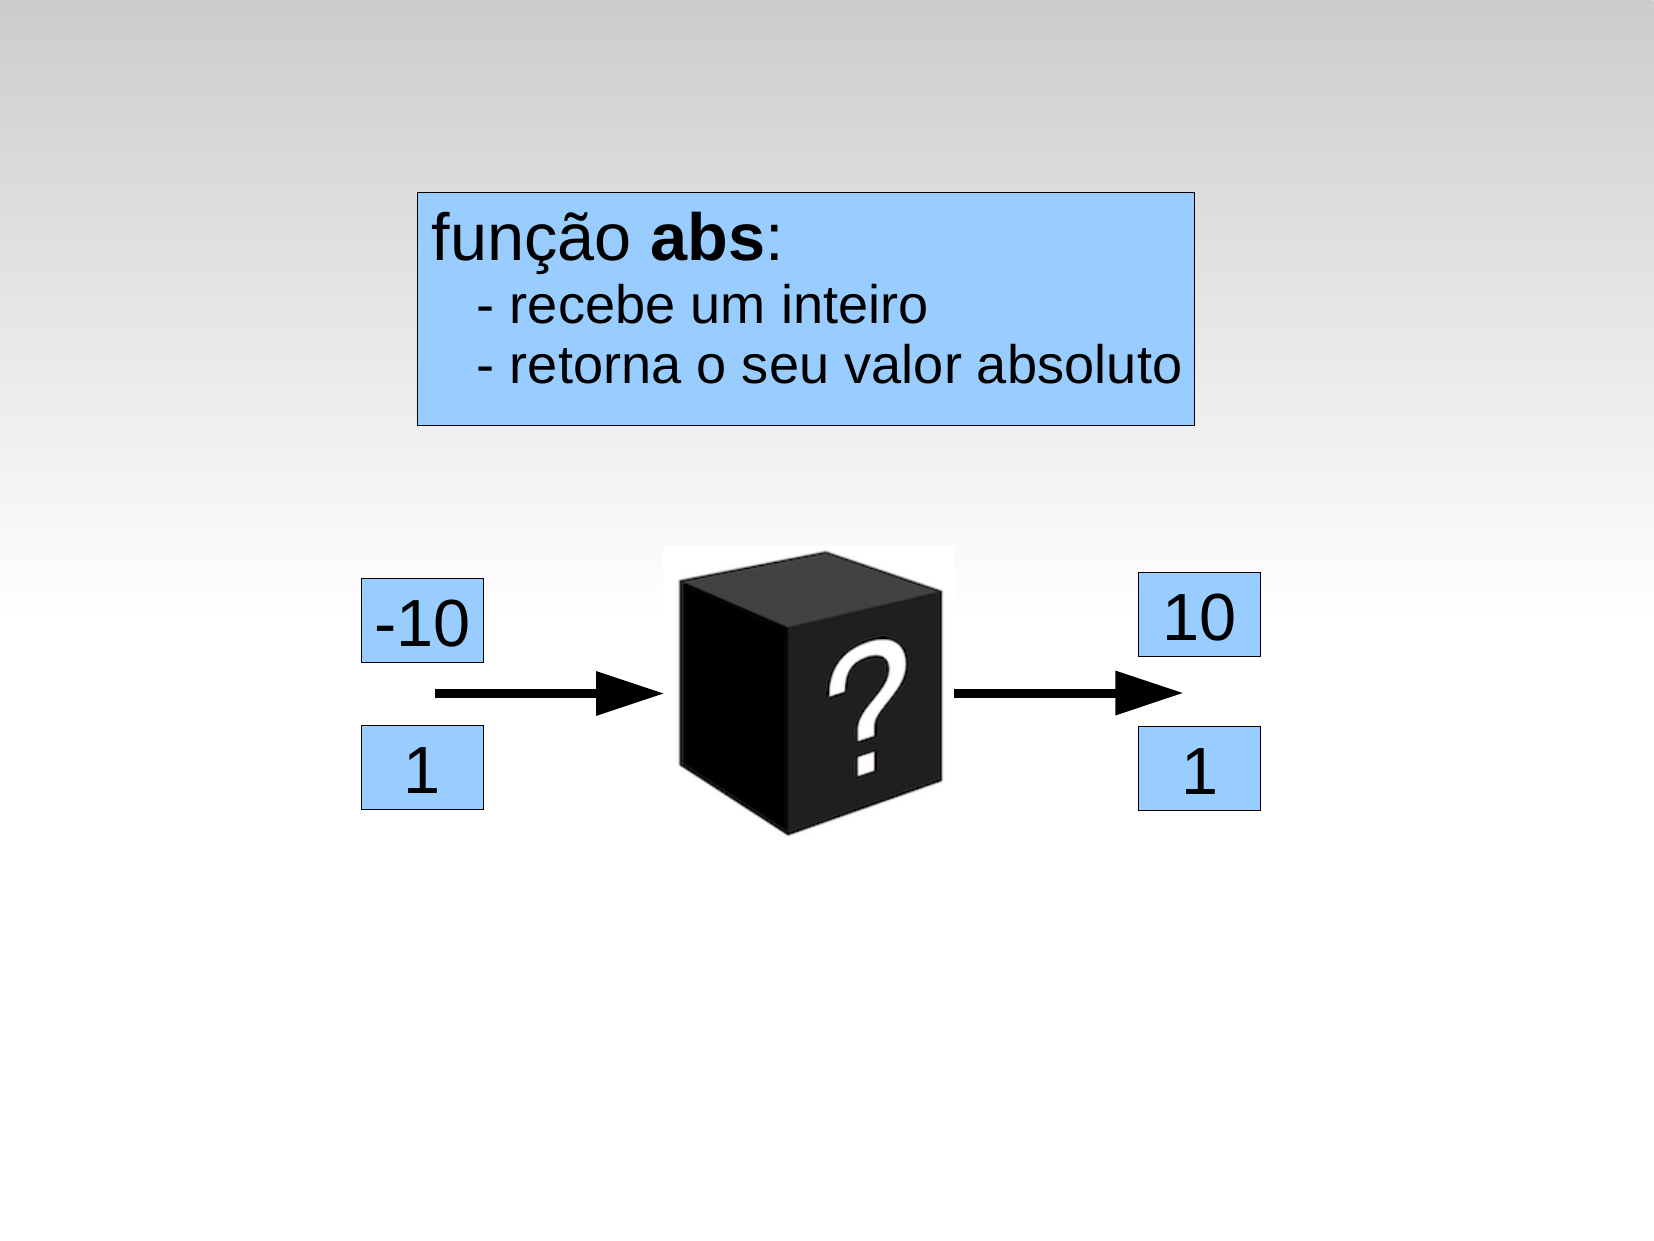

função abs:
 - recebe um inteiro
 - retorna o seu valor absoluto
10
-10
1
1